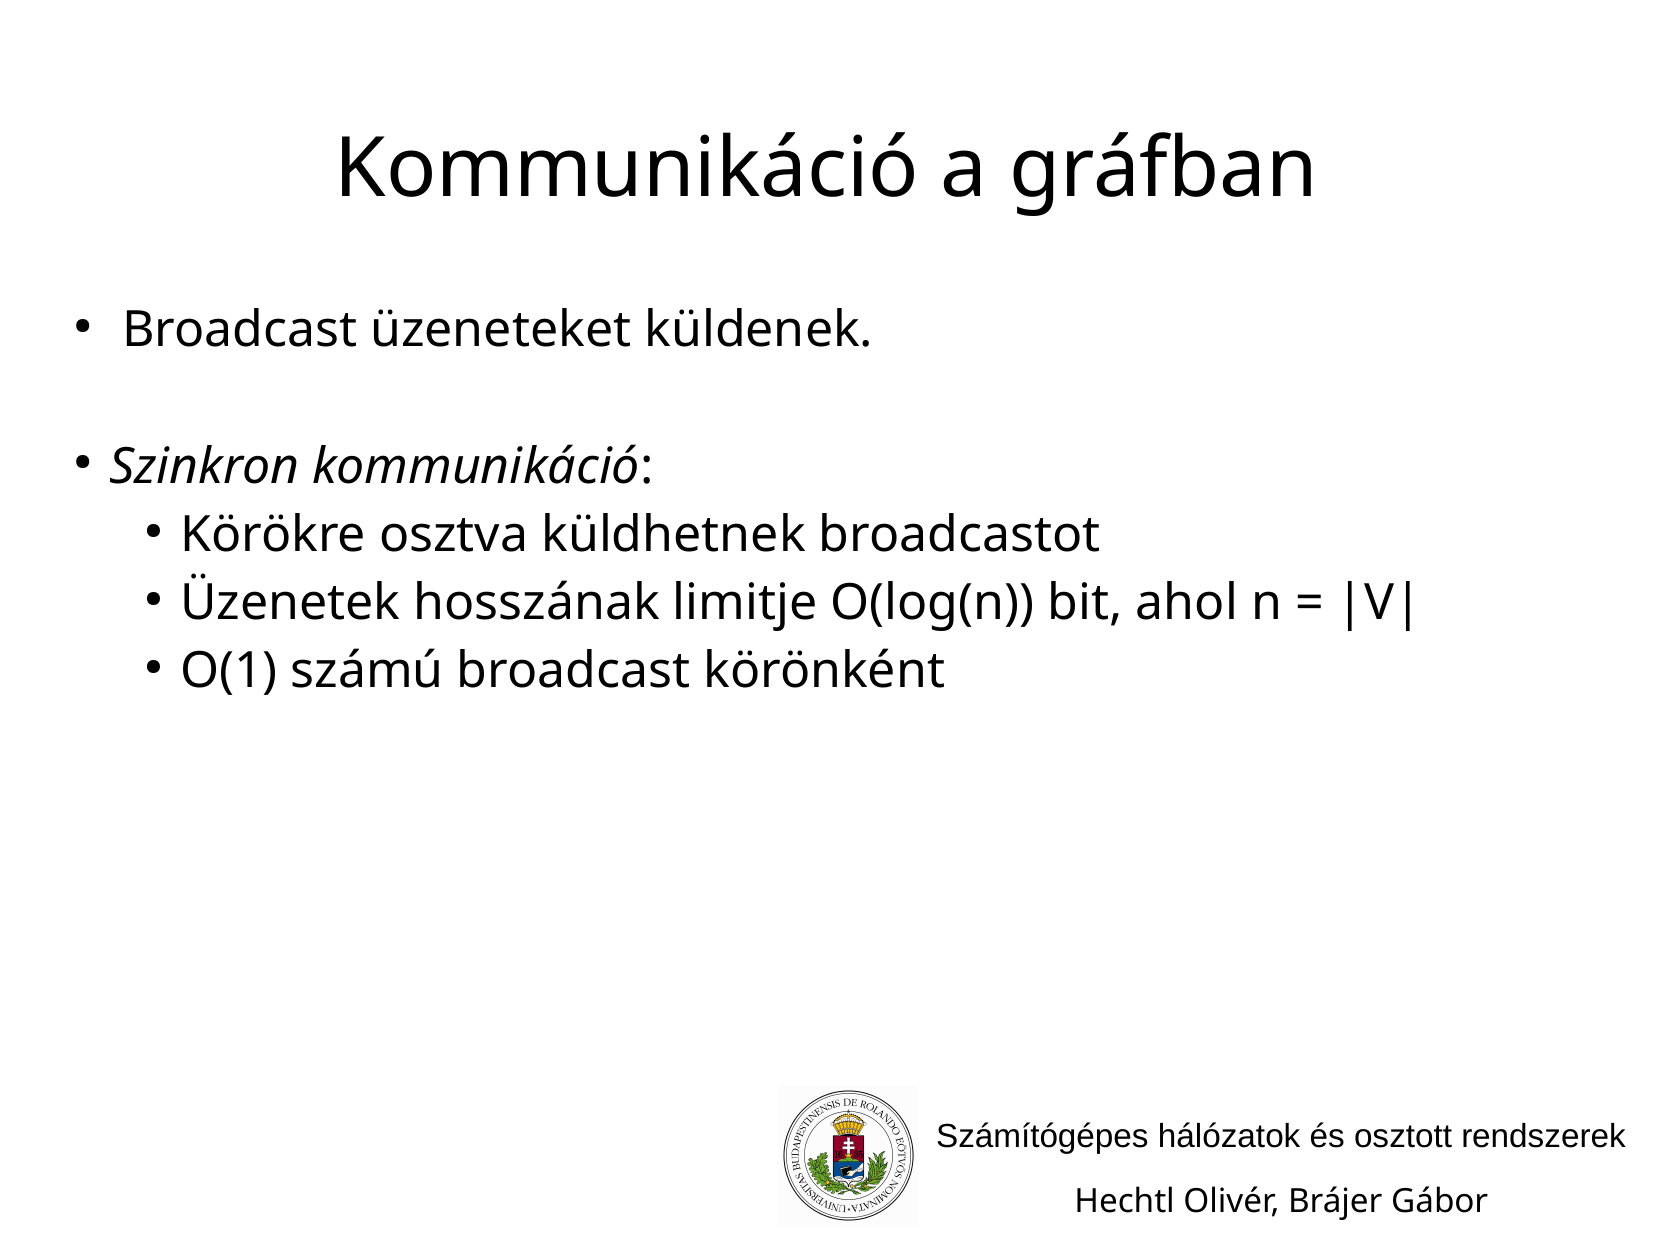

# Kommunikáció a gráfban
 Broadcast üzeneteket küldenek.
Szinkron kommunikáció:
Körökre osztva küldhetnek broadcastot
Üzenetek hosszának limitje O(log(n)) bit, ahol n = |V|
O(1) számú broadcast körönként
Számítógépes hálózatok és osztott rendszerek
Hechtl Olivér, Brájer Gábor